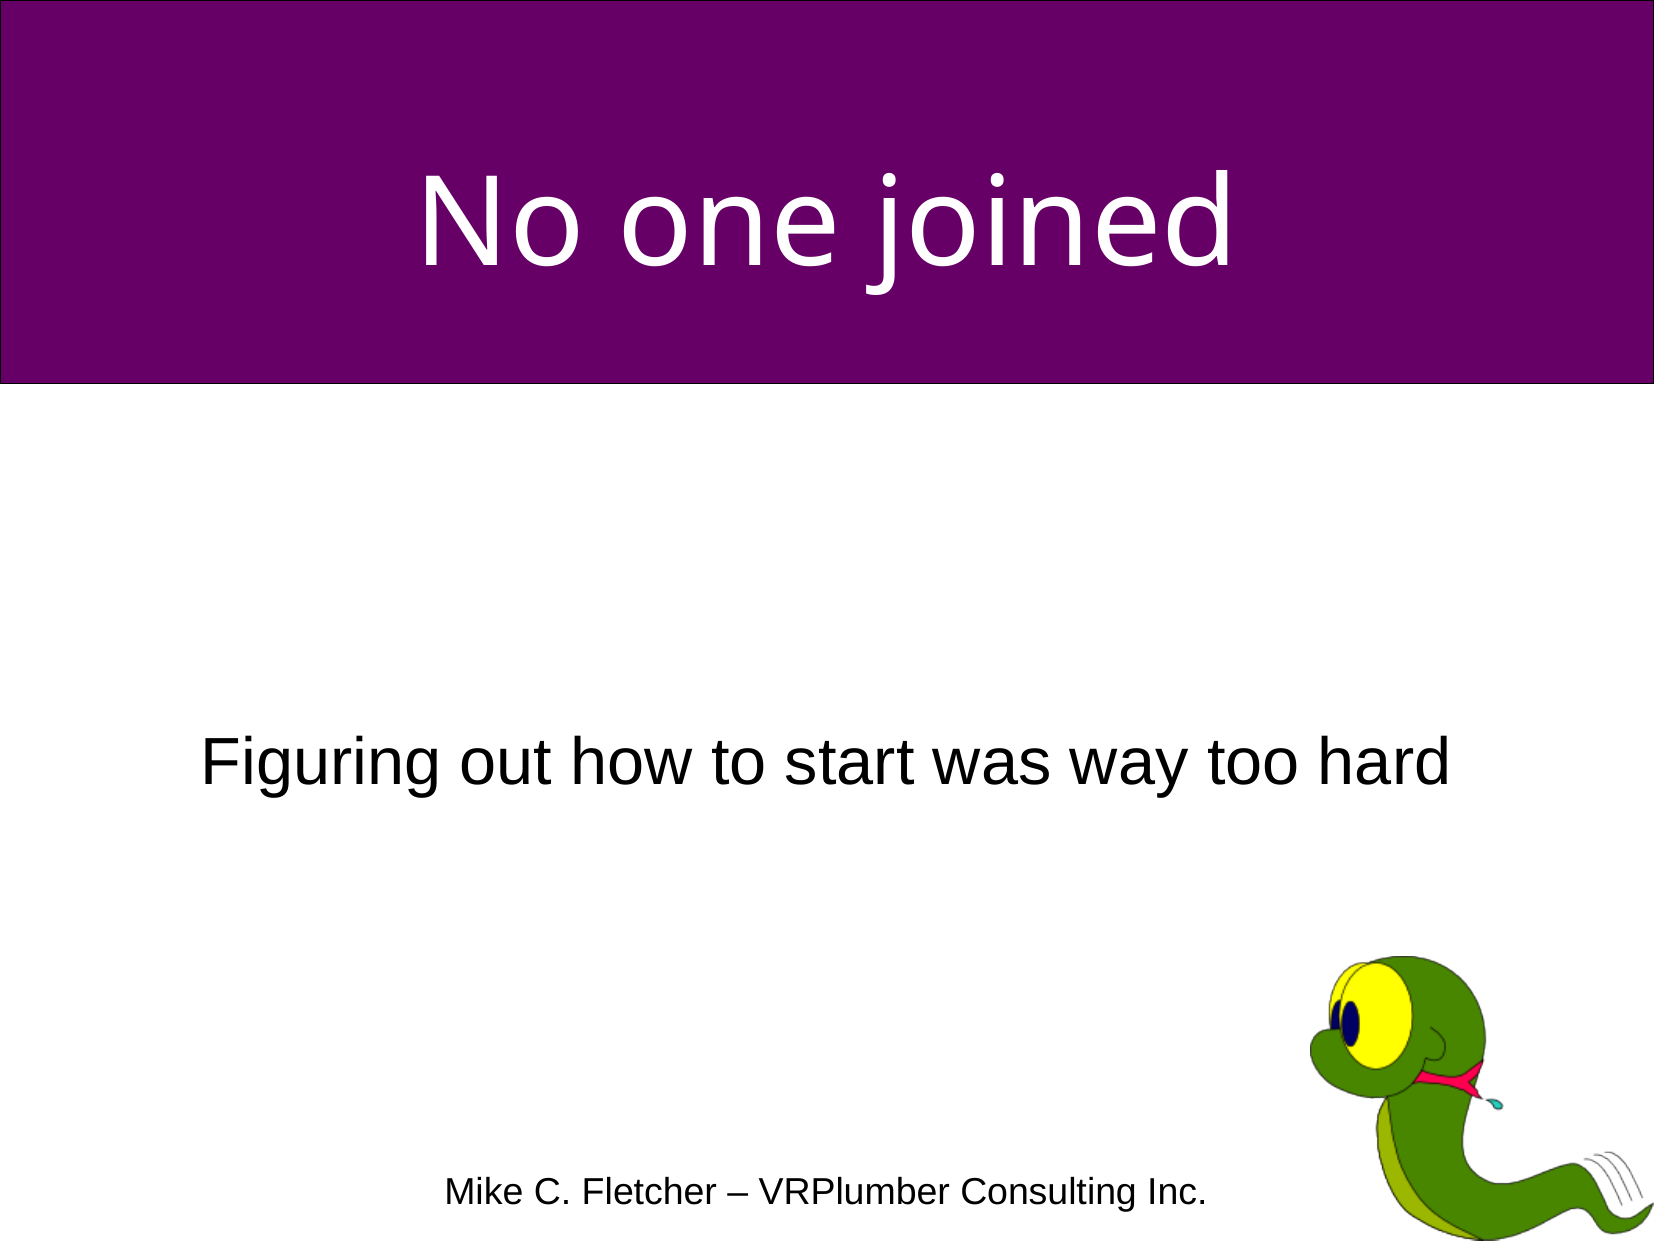

# No one joined
Figuring out how to start was way too hard